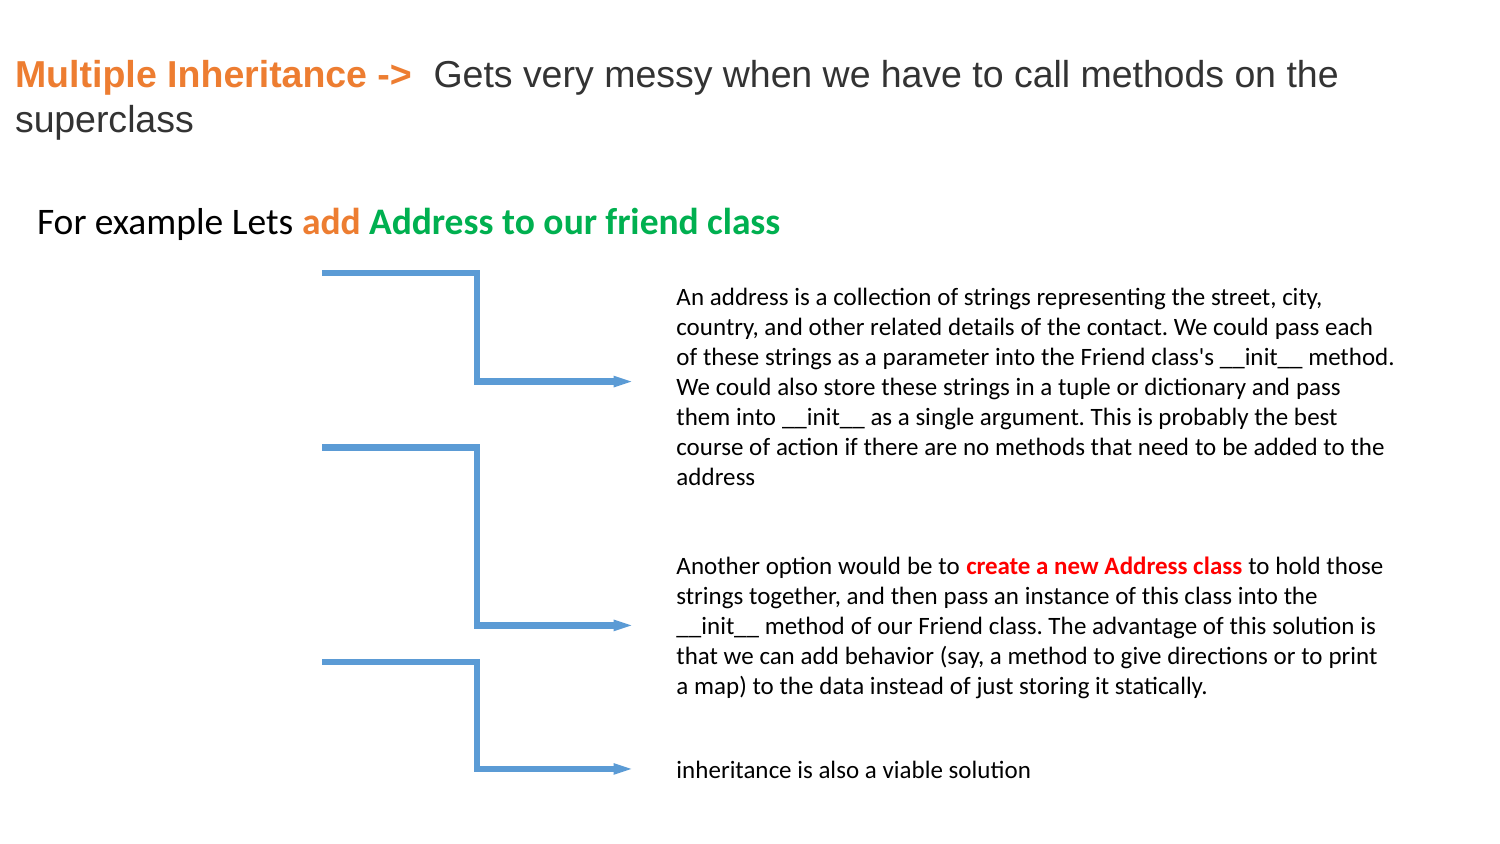

Multiple Inheritance -> Gets very messy when we have to call methods on the superclass
For example Lets add Address to our friend class
An address is a collection of strings representing the street, city, country, and other related details of the contact. We could pass each of these strings as a parameter into the Friend class's __init__ method. We could also store these strings in a tuple or dictionary and pass them into __init__ as a single argument. This is probably the best course of action if there are no methods that need to be added to the address
Another option would be to create a new Address class to hold those strings together, and then pass an instance of this class into the __init__ method of our Friend class. The advantage of this solution is that we can add behavior (say, a method to give directions or to print a map) to the data instead of just storing it statically.
inheritance is also a viable solution